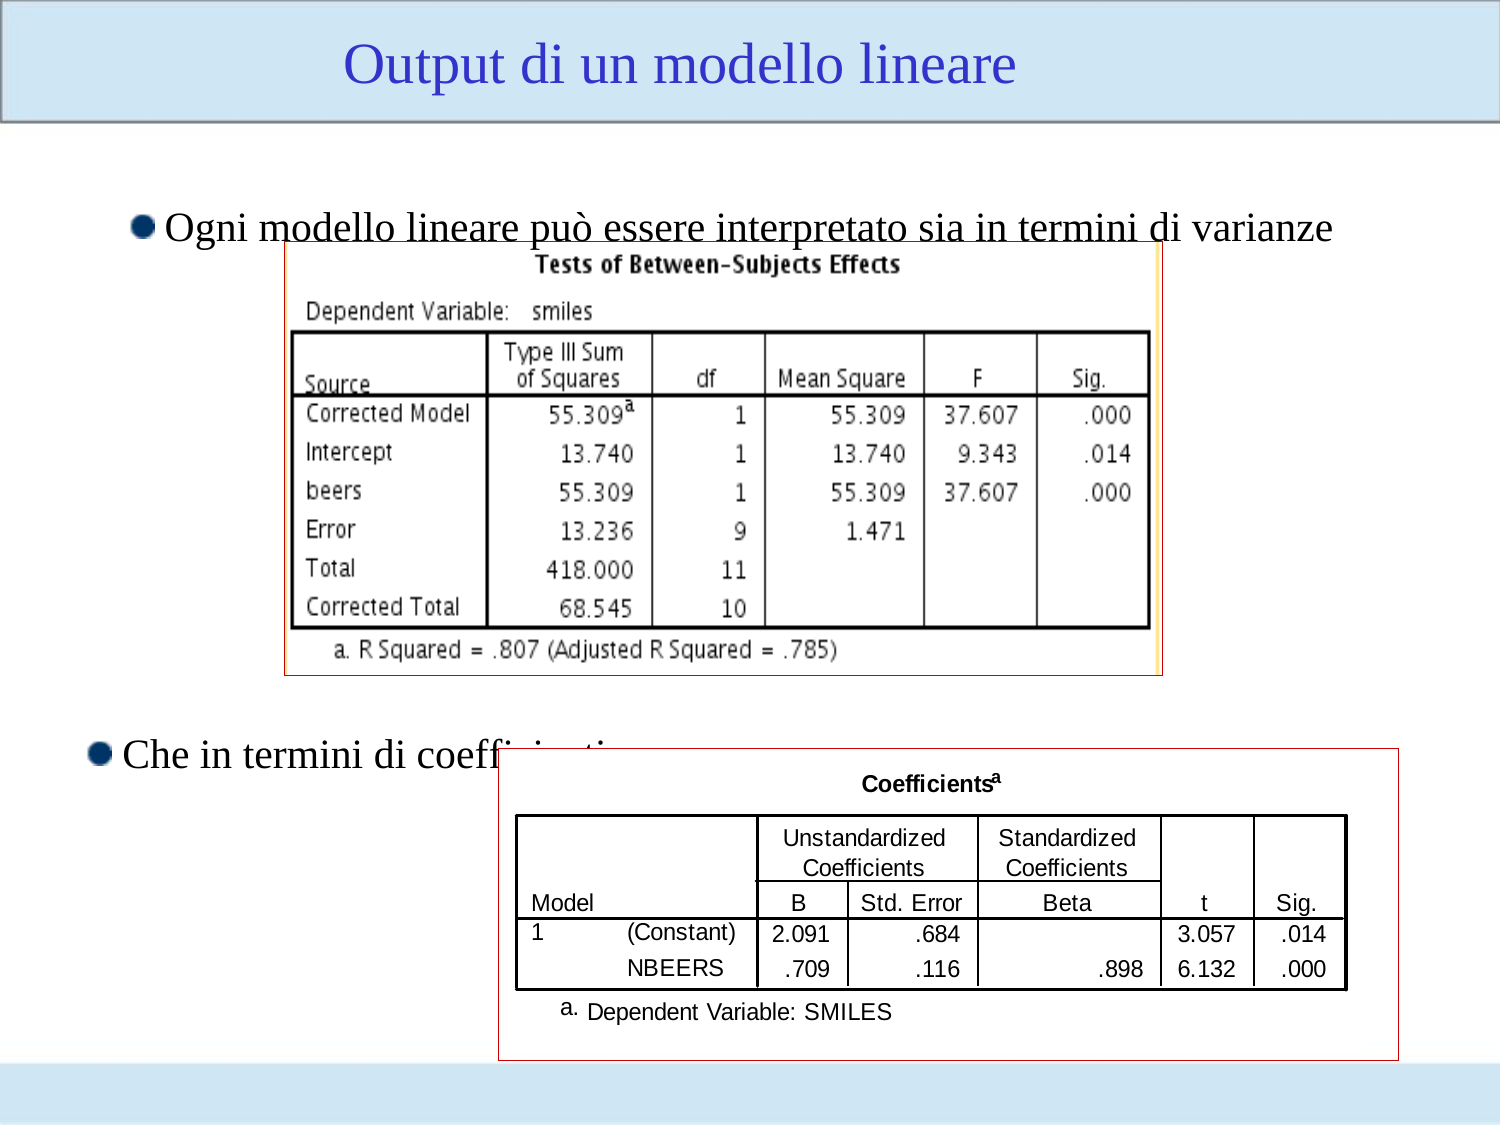

# Output di un modello lineare
 Ogni modello lineare può essere interpretato sia in termini di varianze
 Che in termini di coefficienti
73